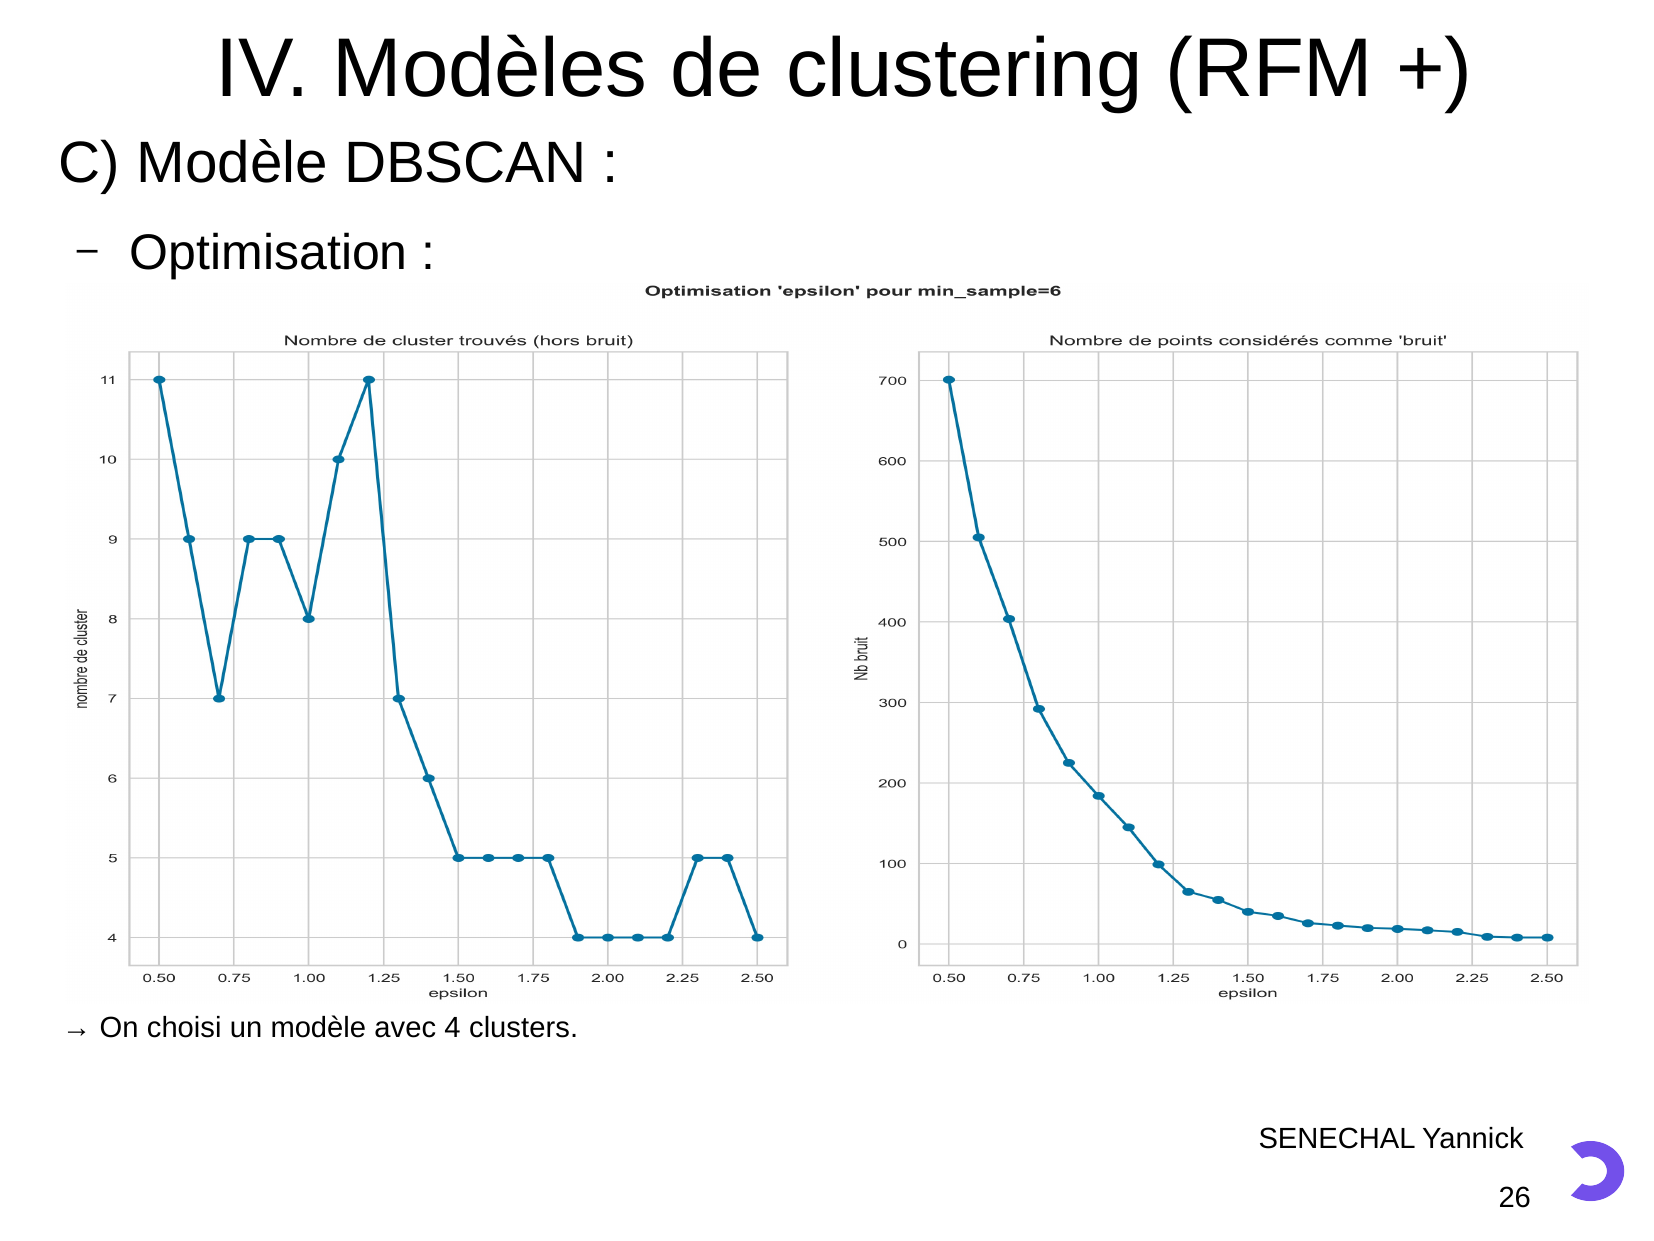

# IV. Modèles de clustering (RFM +)
C) Modèle DBSCAN :
Optimisation :
→ On choisi un modèle avec 4 clusters.
SENECHAL Yannick
26